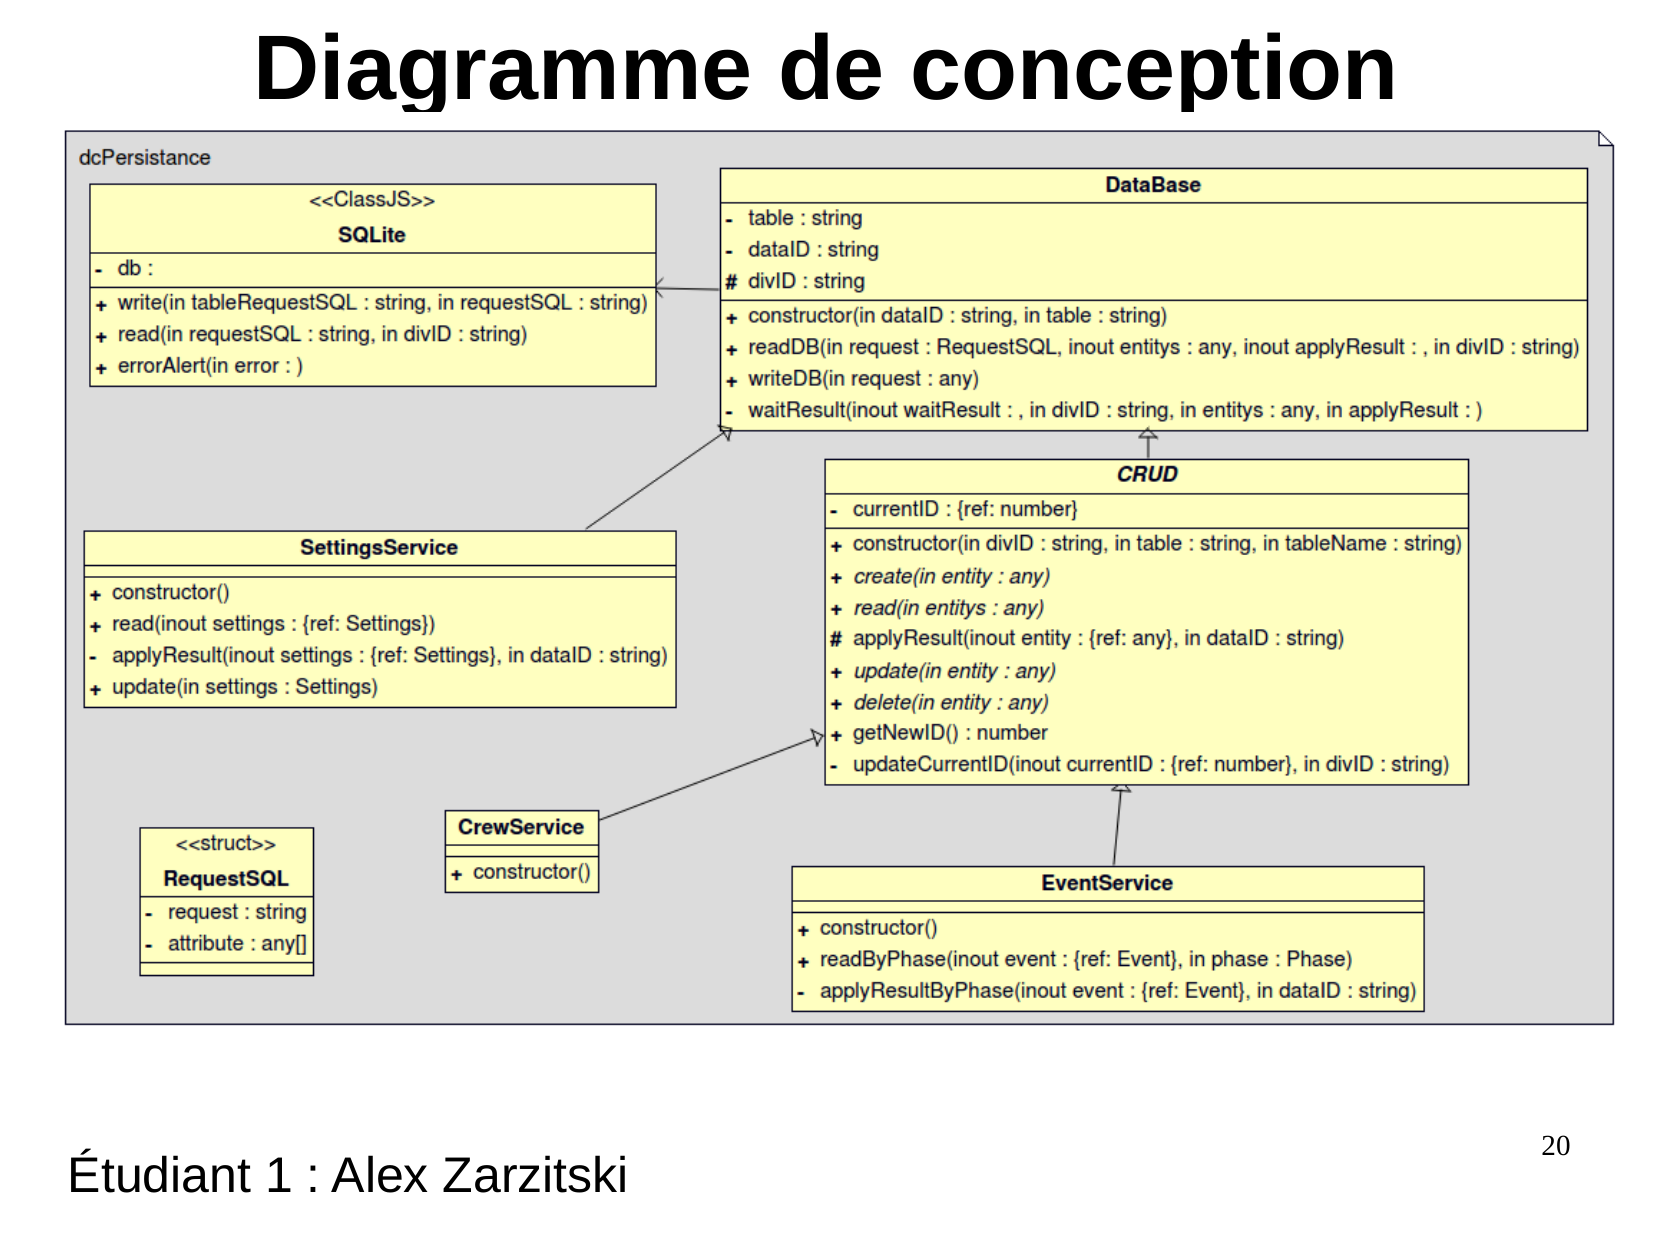

# Diagramme de conception
20
Étudiant 1 : Alex Zarzitski